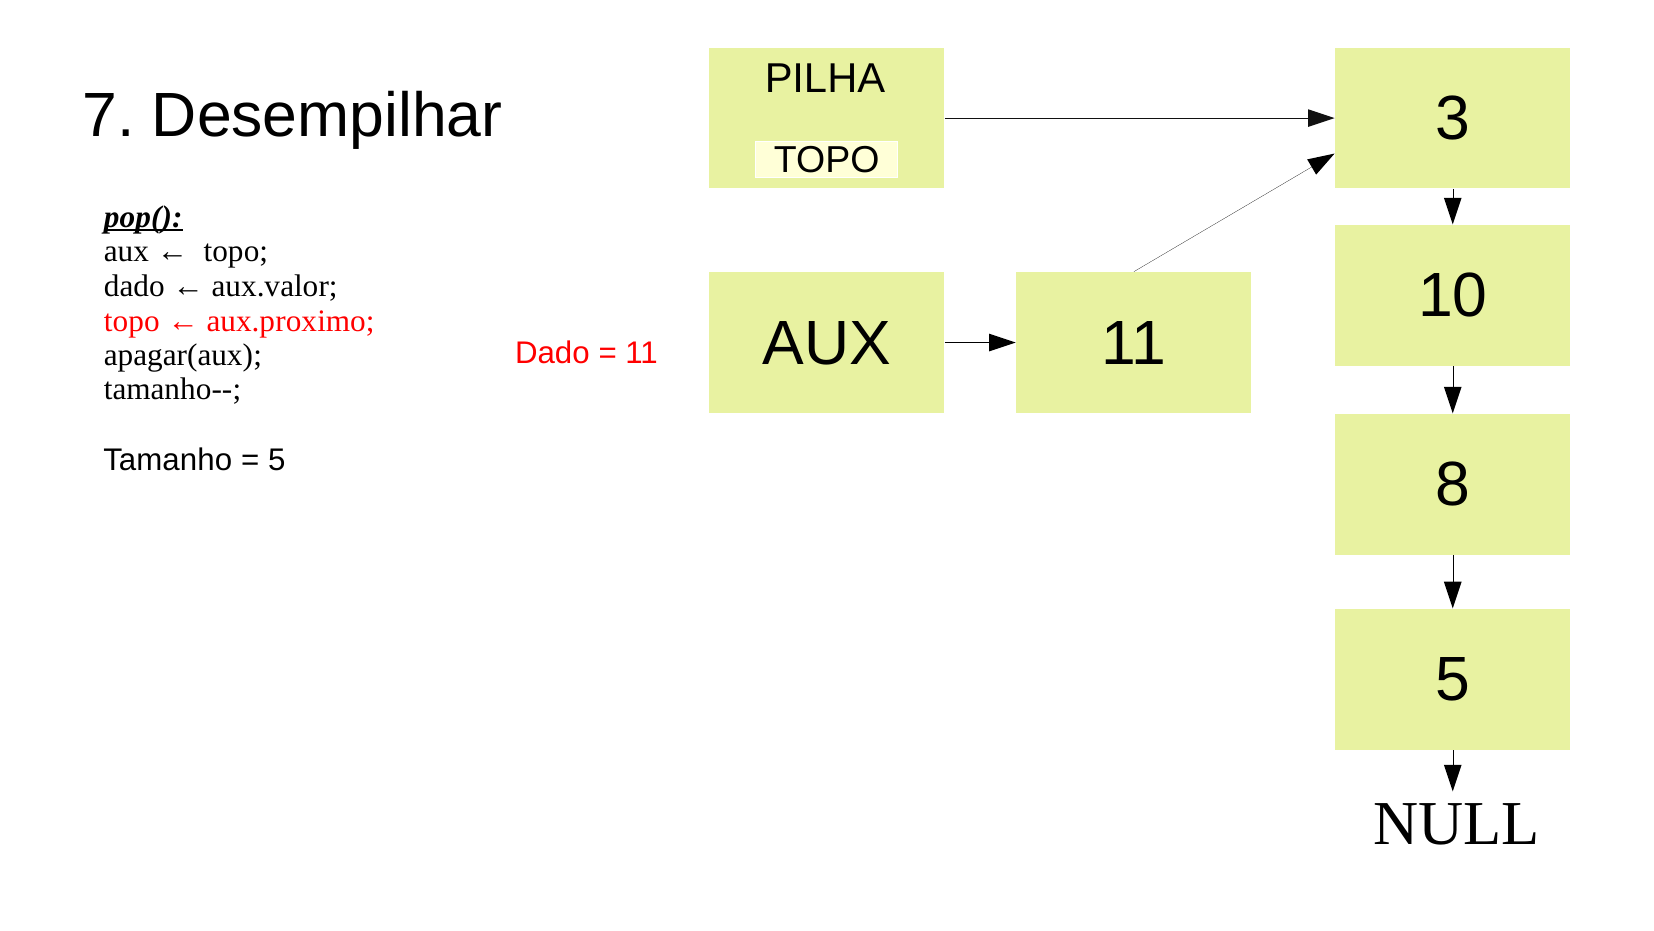

# 7. Desempilhar
PILHA
3
TOPO
pop():
aux ← topo;
dado ← aux.valor;
topo ← aux.proximo;
apagar(aux);
tamanho--;
10
AUX
11
Dado = 11
8
Tamanho = 5
5
NULL